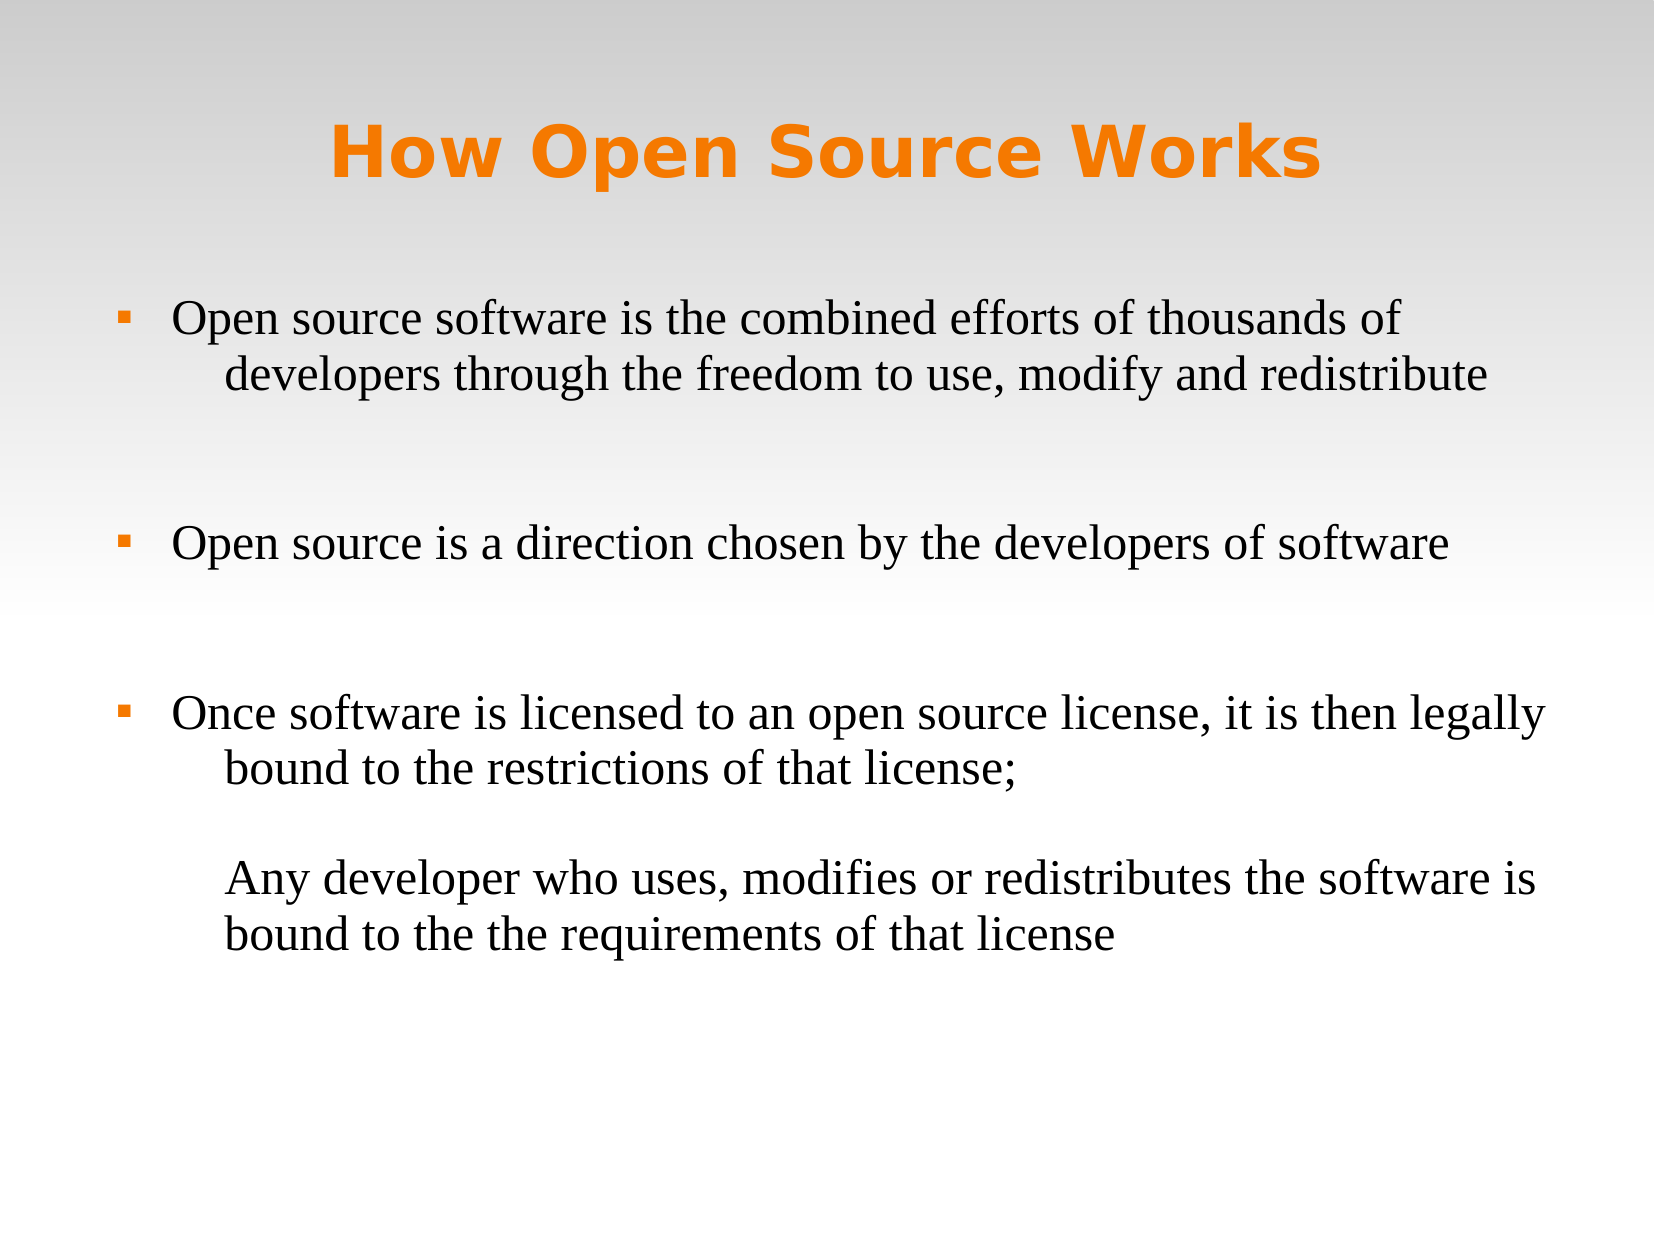

# How Open Source Works
Open source software is the combined efforts of thousands of developers through the freedom to use, modify and redistribute
Open source is a direction chosen by the developers of software
Once software is licensed to an open source license, it is then legally bound to the restrictions of that license;
Any developer who uses, modifies or redistributes the software is bound to the the requirements of that license